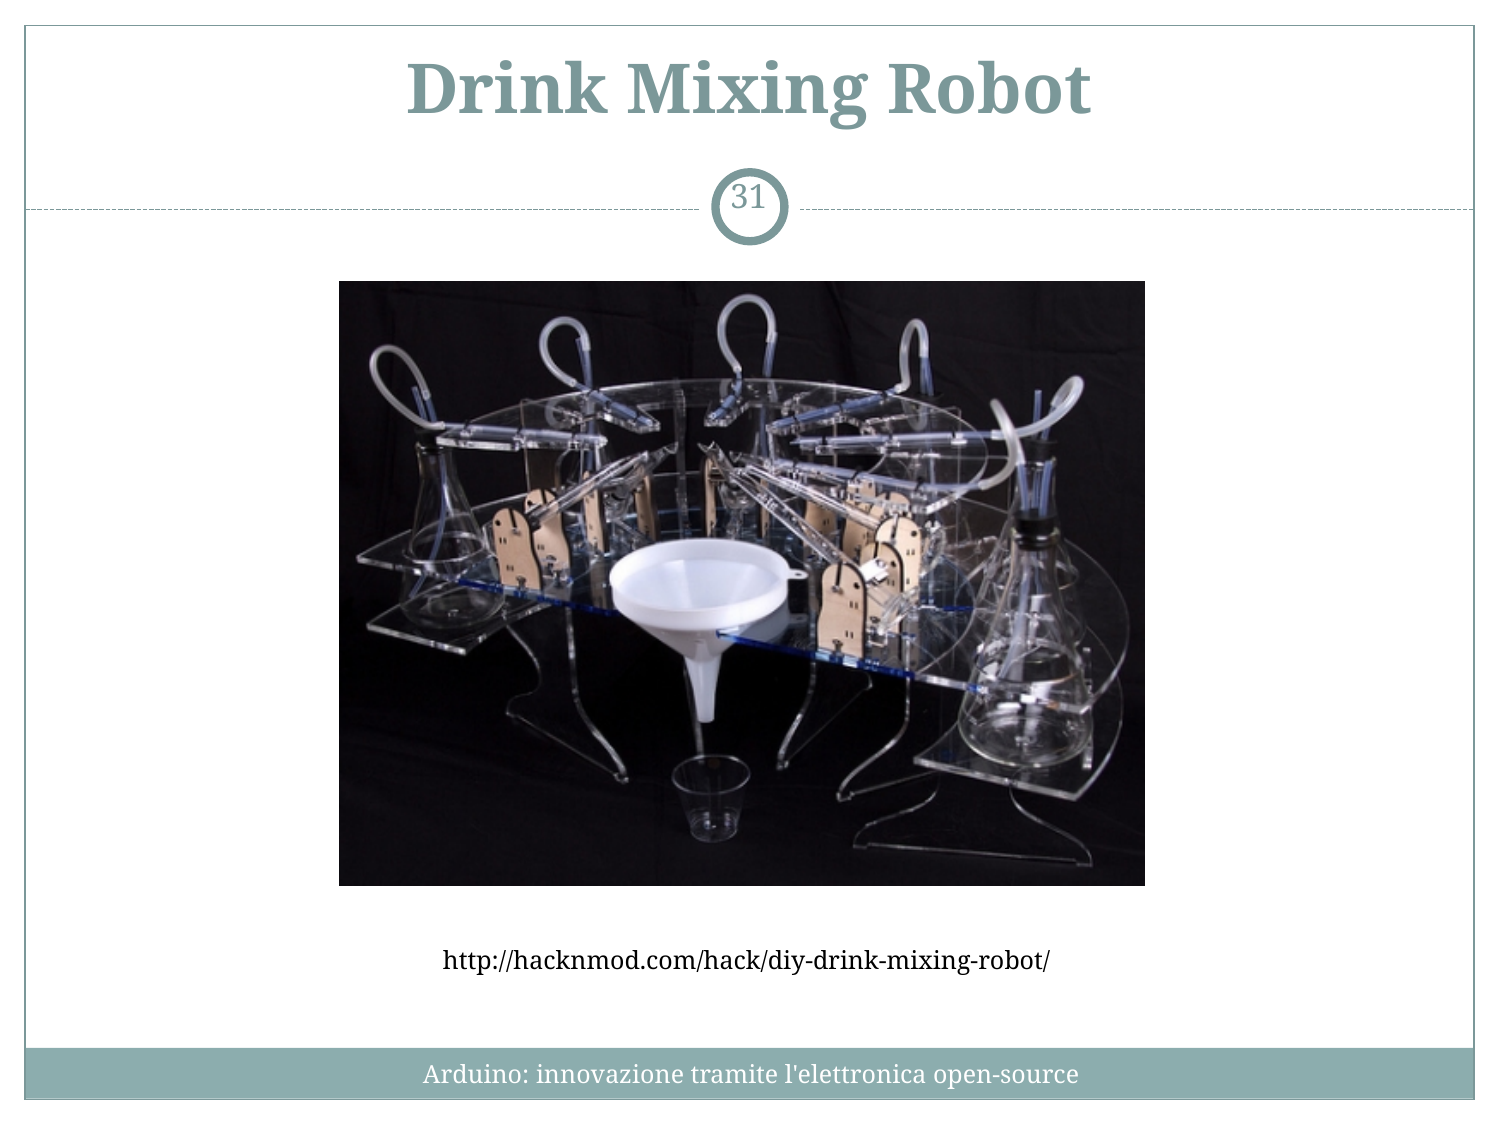

# Drink Mixing Robot
http://hacknmod.com/hack/diy-drink-mixing-robot/
Arduino: innovazione tramite l'elettronica open-source